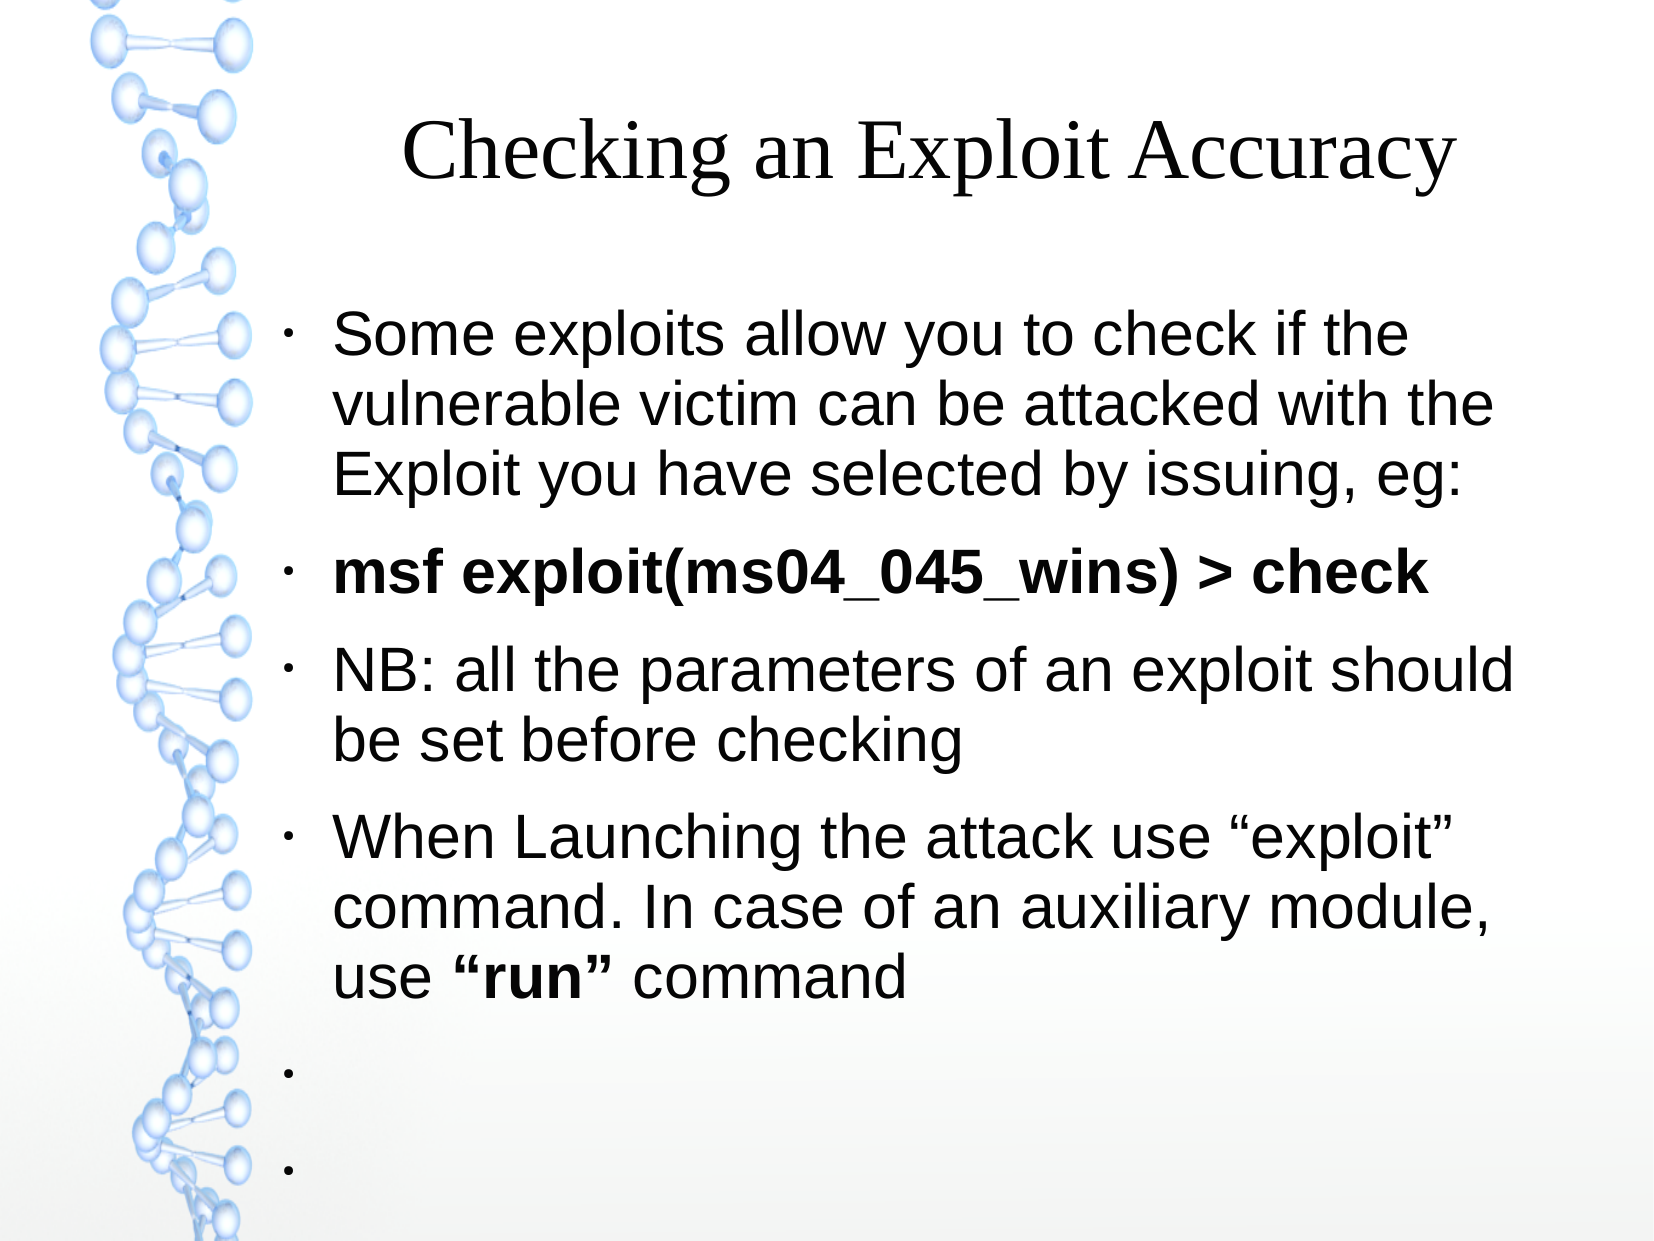

# Checking an Exploit Accuracy
Some exploits allow you to check if the vulnerable victim can be attacked with the Exploit you have selected by issuing, eg:
msf exploit(ms04_045_wins) > check
NB: all the parameters of an exploit should be set before checking
When Launching the attack use “exploit” command. In case of an auxiliary module, use “run” command